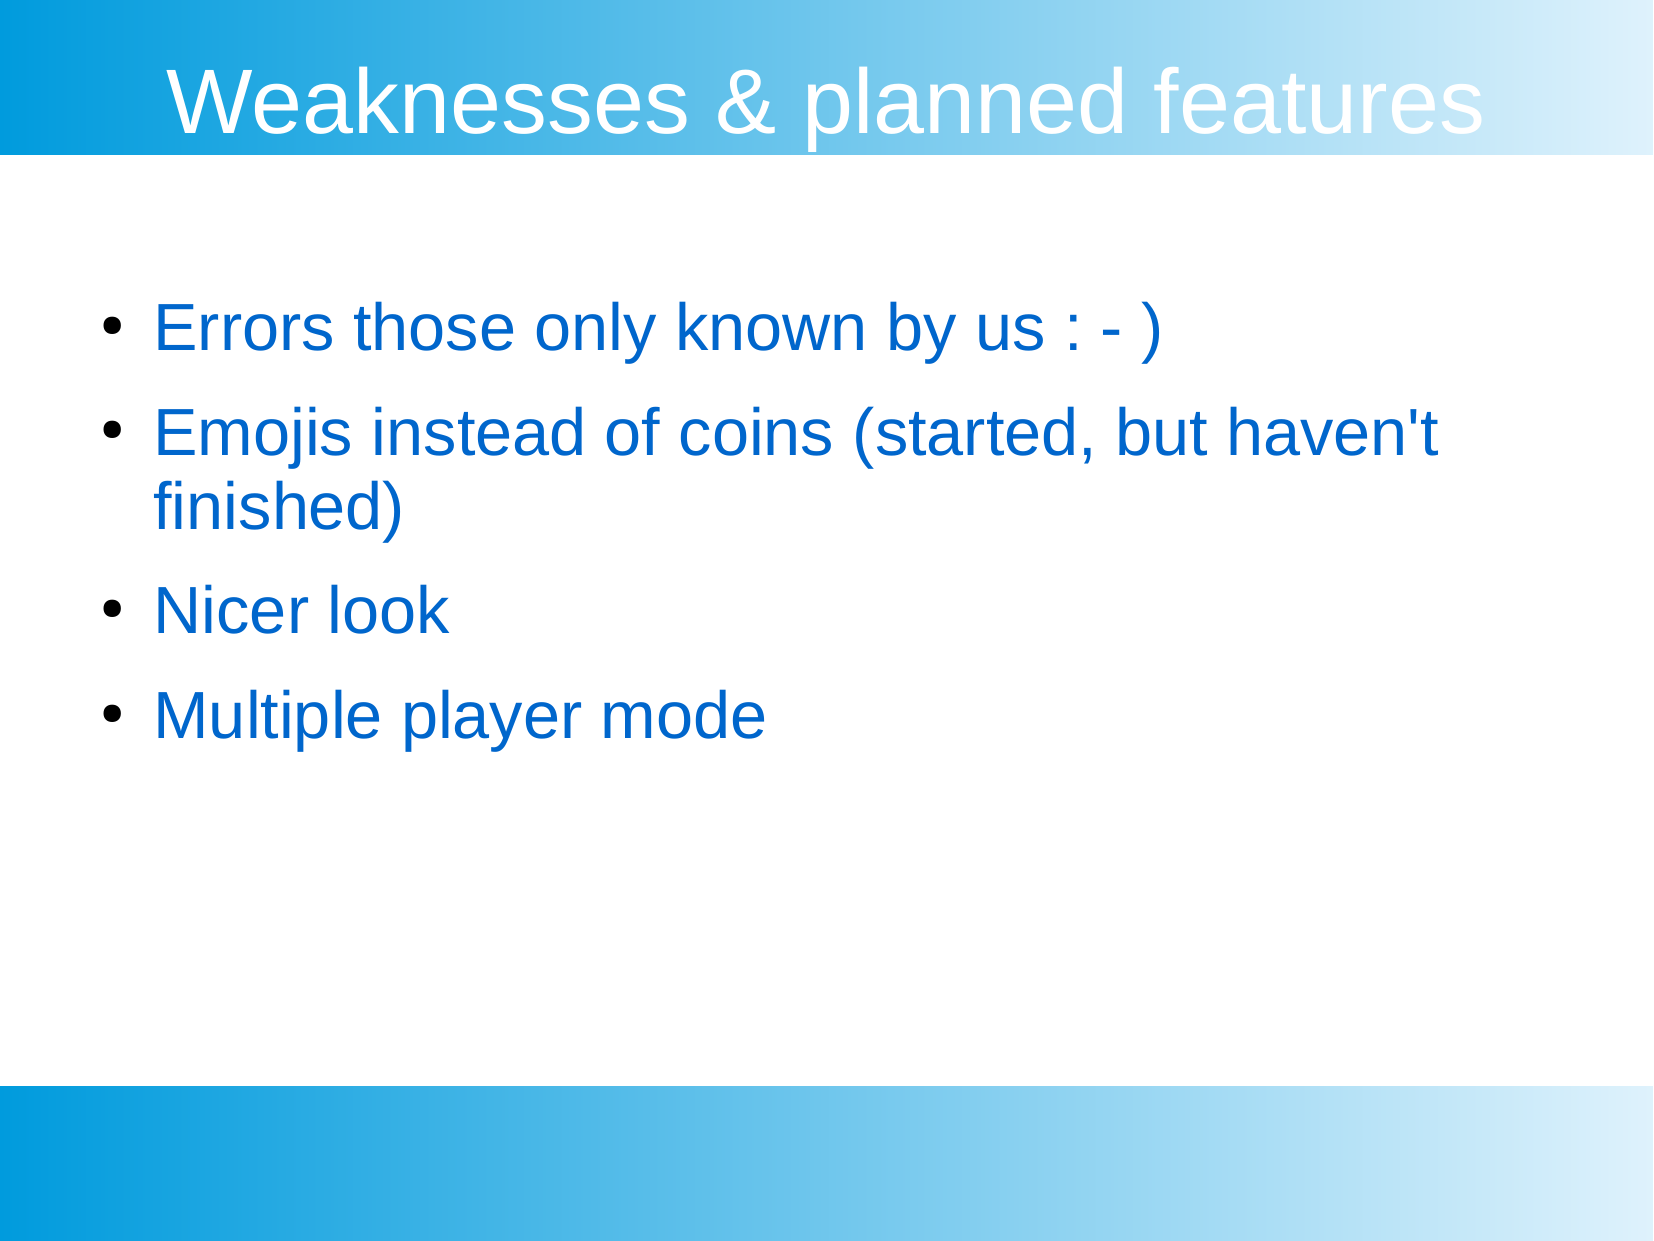

# Weaknesses & planned features
Errors those only known by us : - )
Emojis instead of coins (started, but haven't finished)
Nicer look
Multiple player mode